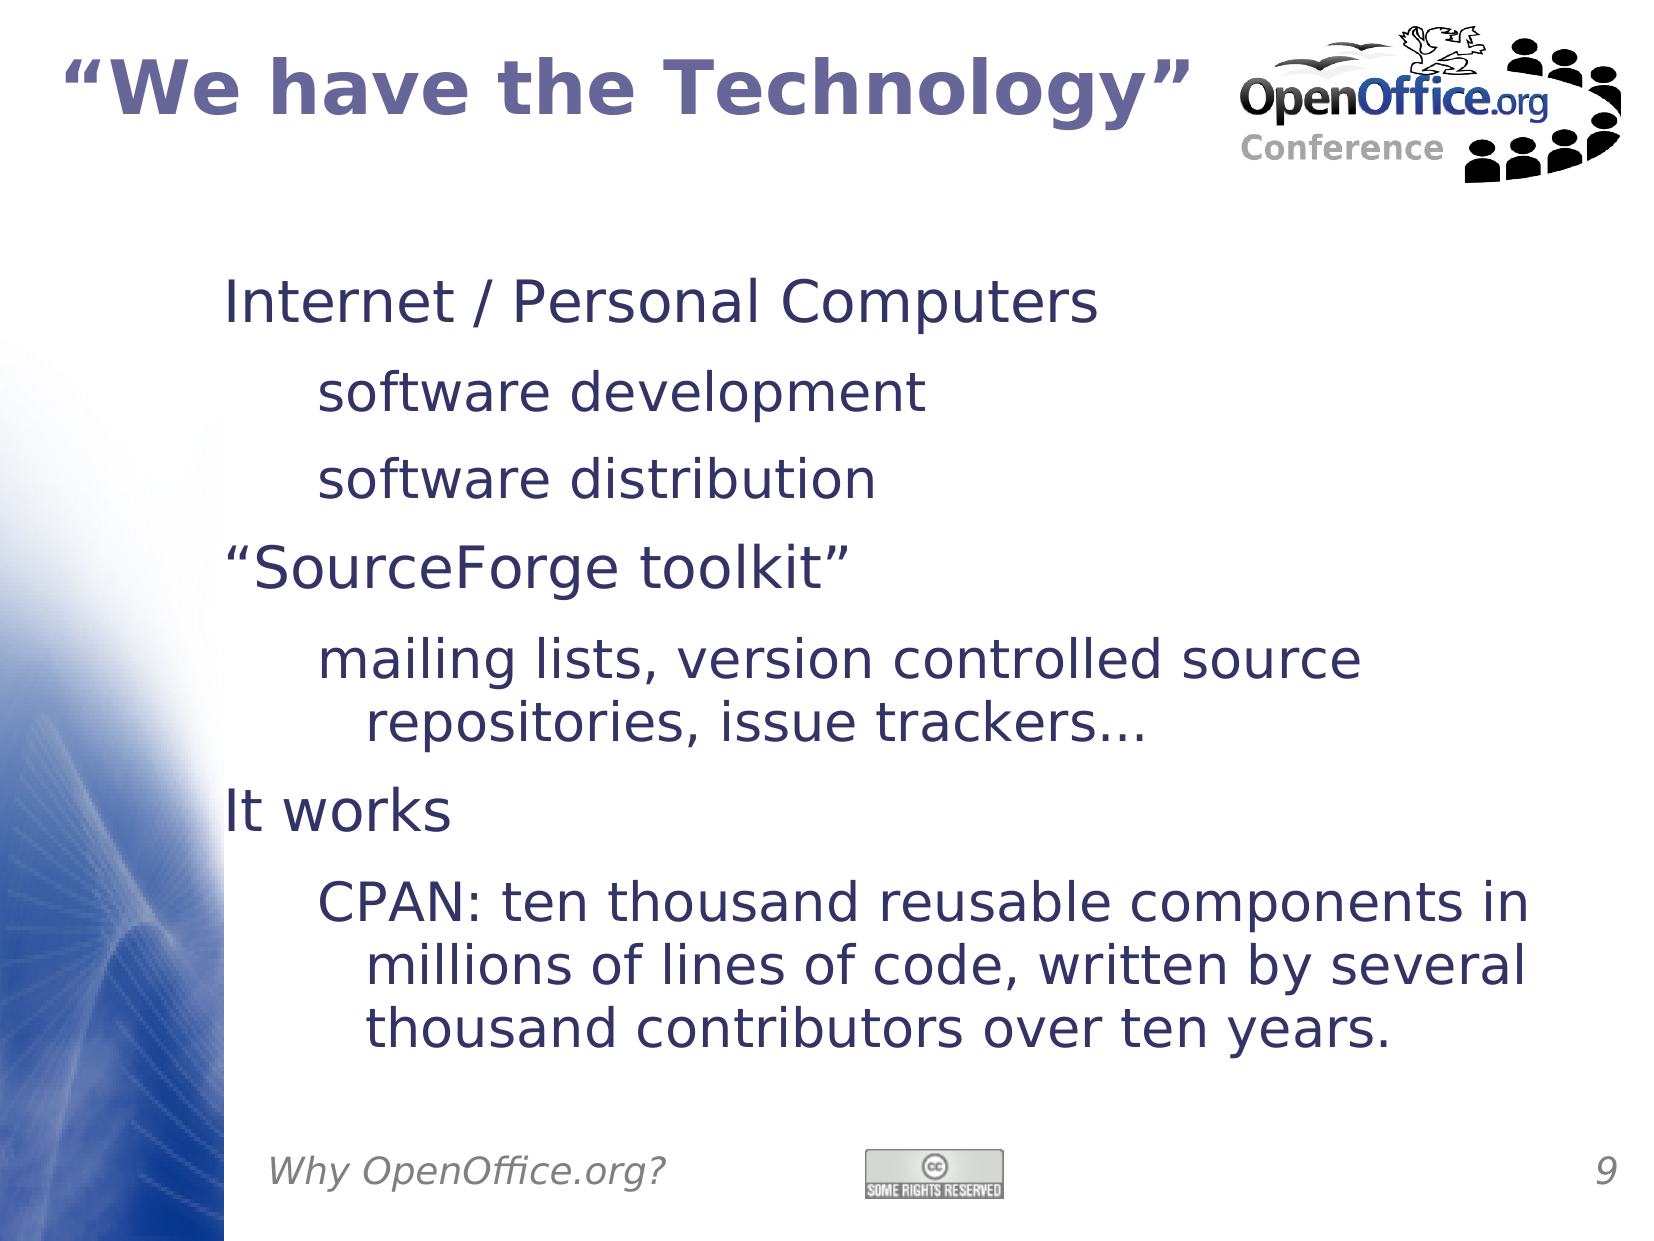

# “We have the Technology”
Internet / Personal Computers
software development
software distribution
“SourceForge toolkit”
mailing lists, version controlled source repositories, issue trackers...
It works
CPAN: ten thousand reusable components in millions of lines of code, written by several thousand contributors over ten years.